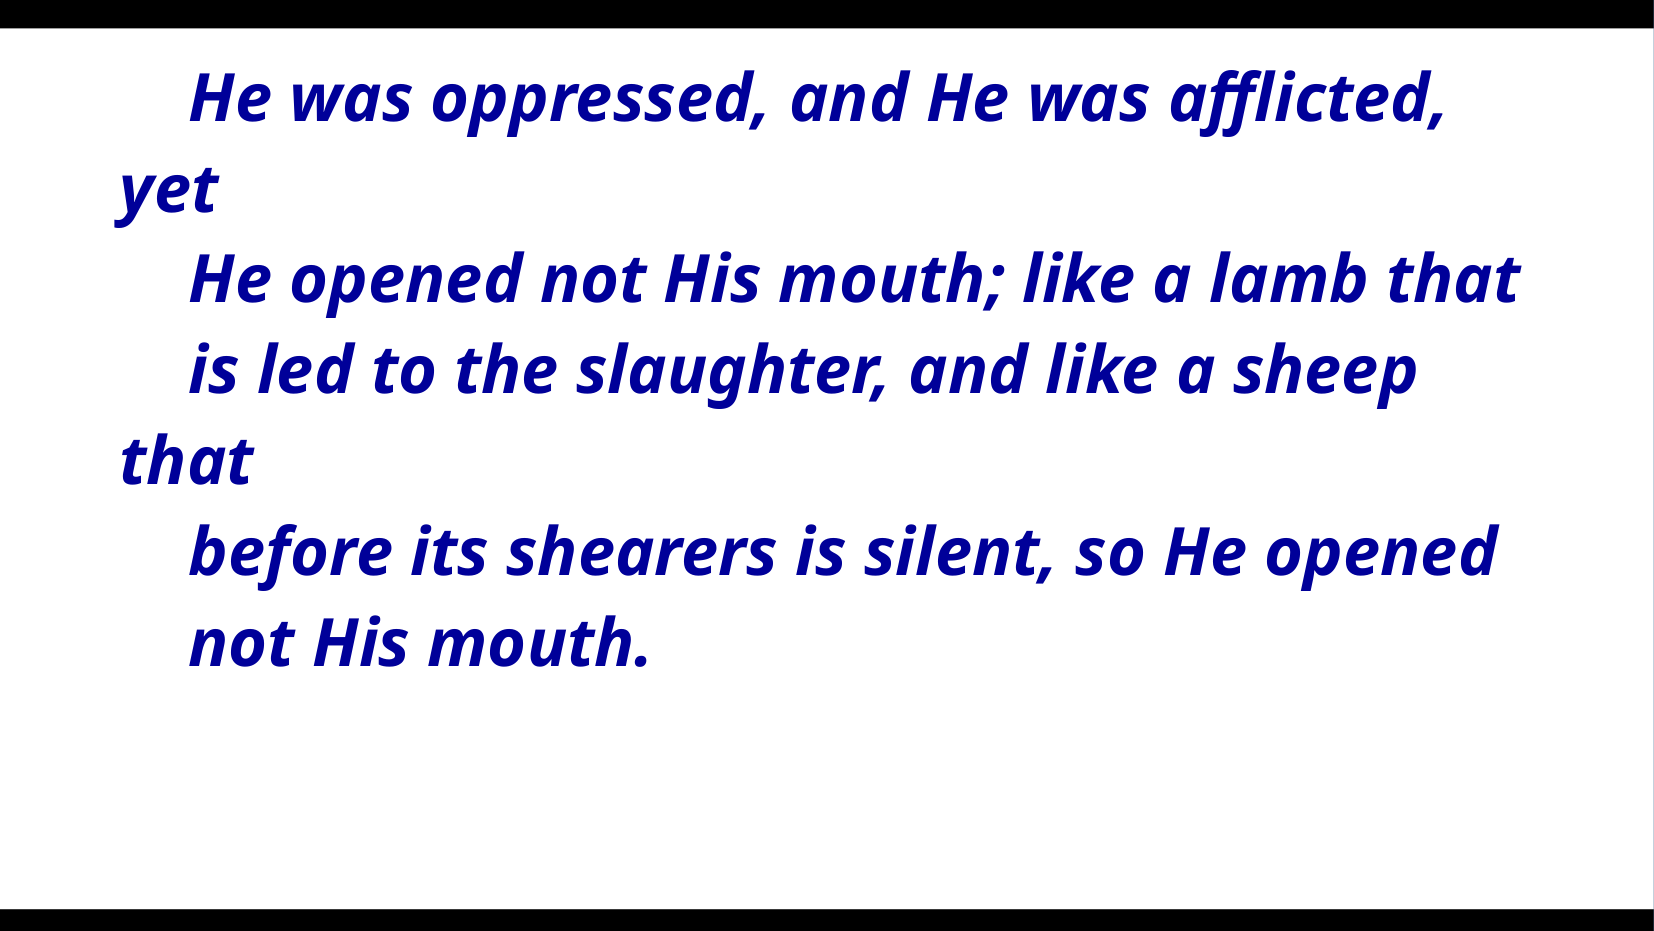

He was oppressed, and He was afflicted, yet
 He opened not His mouth; like a lamb that
 is led to the slaughter, and like a sheep that
 before its shearers is silent, so He opened
 not His mouth.